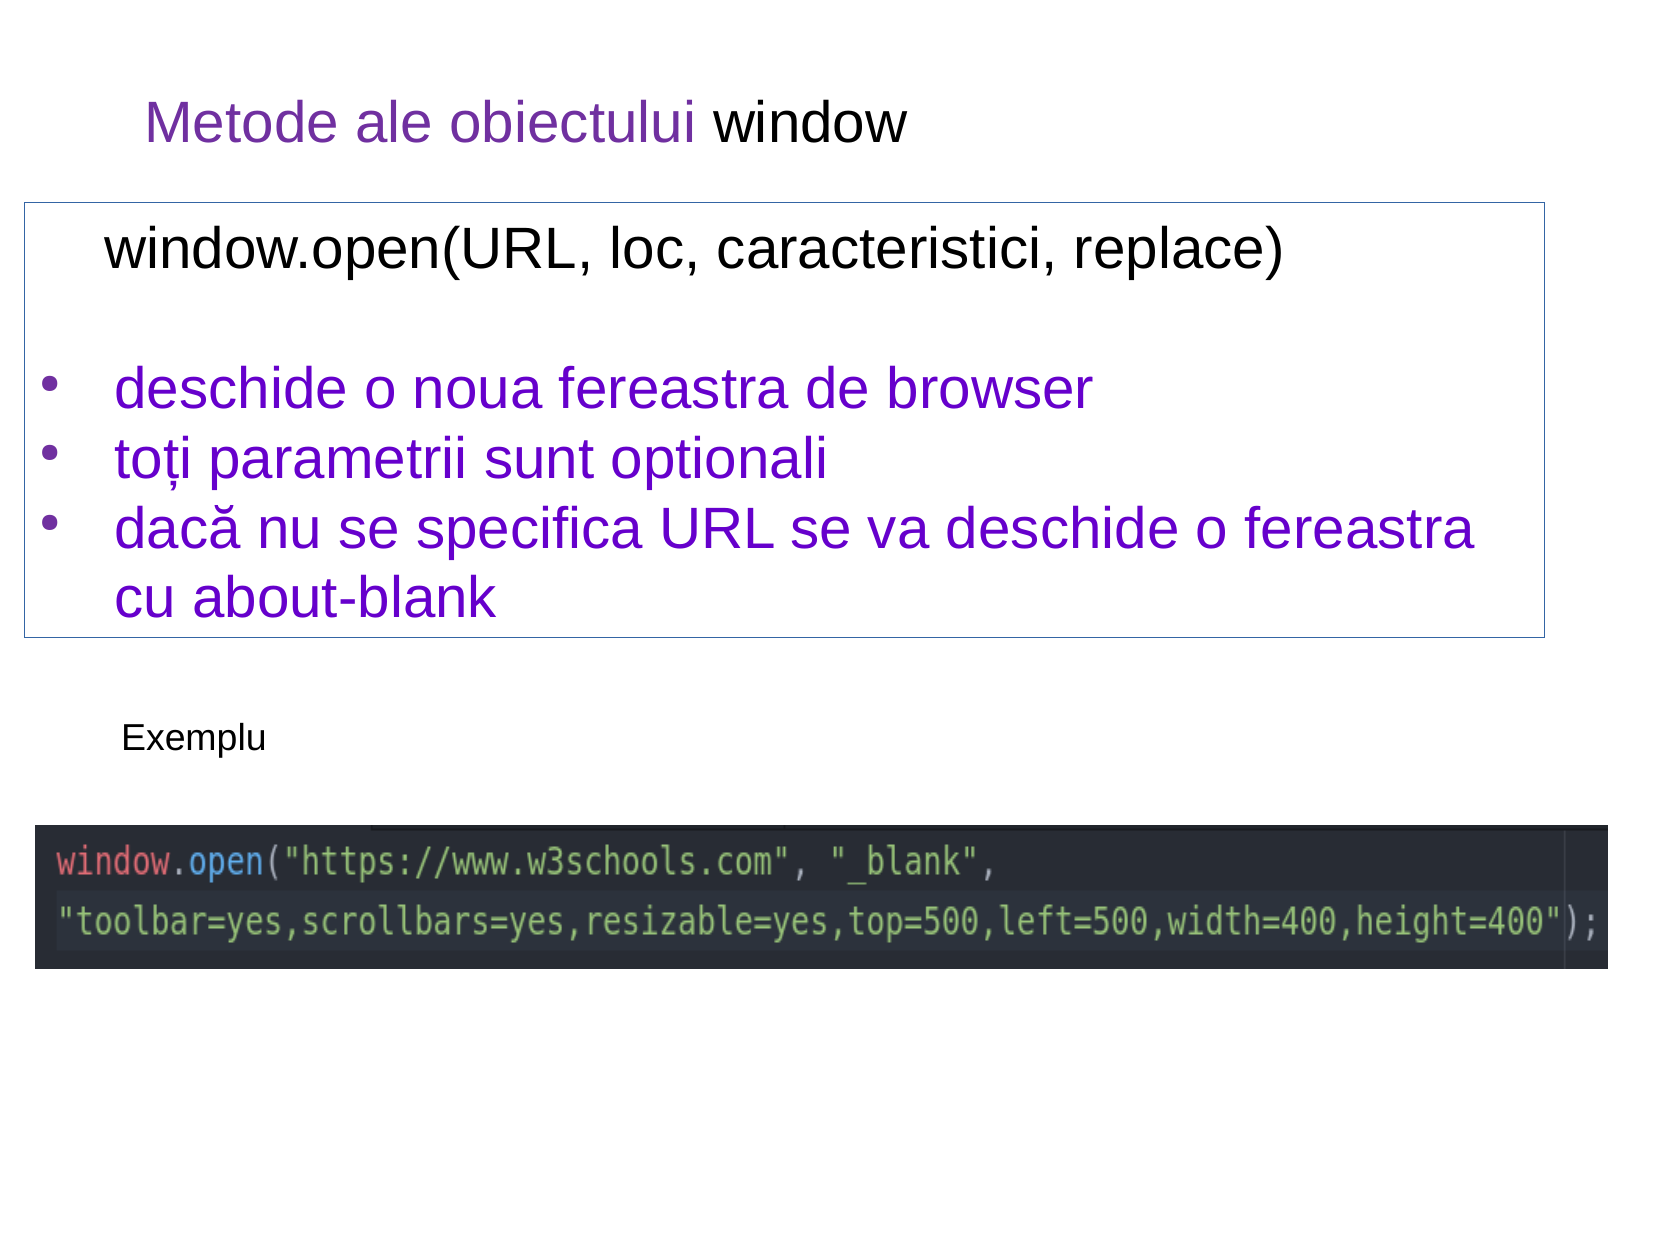

Metode ale obiectului window
 window.open(URL, loc, caracteristici, replace)
deschide o noua fereastra de browser
toți parametrii sunt optionali
dacă nu se specifica URL se va deschide o fereastra cu about-blank
Exemplu